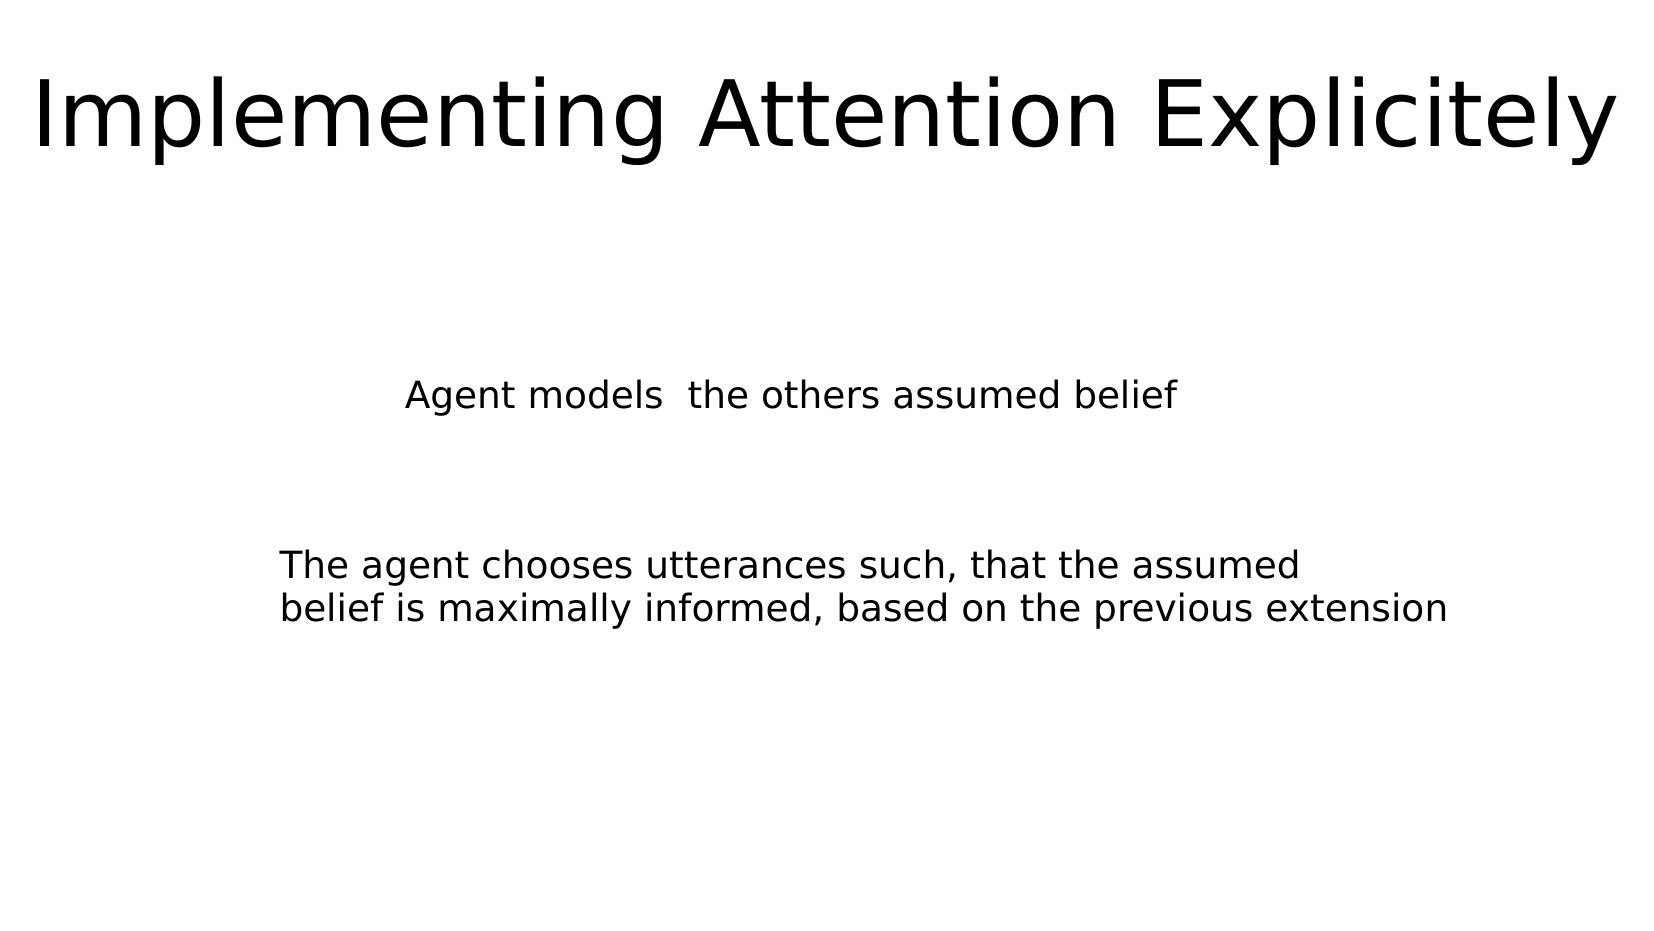

# Implementing Attention Explicitely
Agent models the others assumed belief
The agent chooses utterances such, that the assumed
belief is maximally informed, based on the previous extension